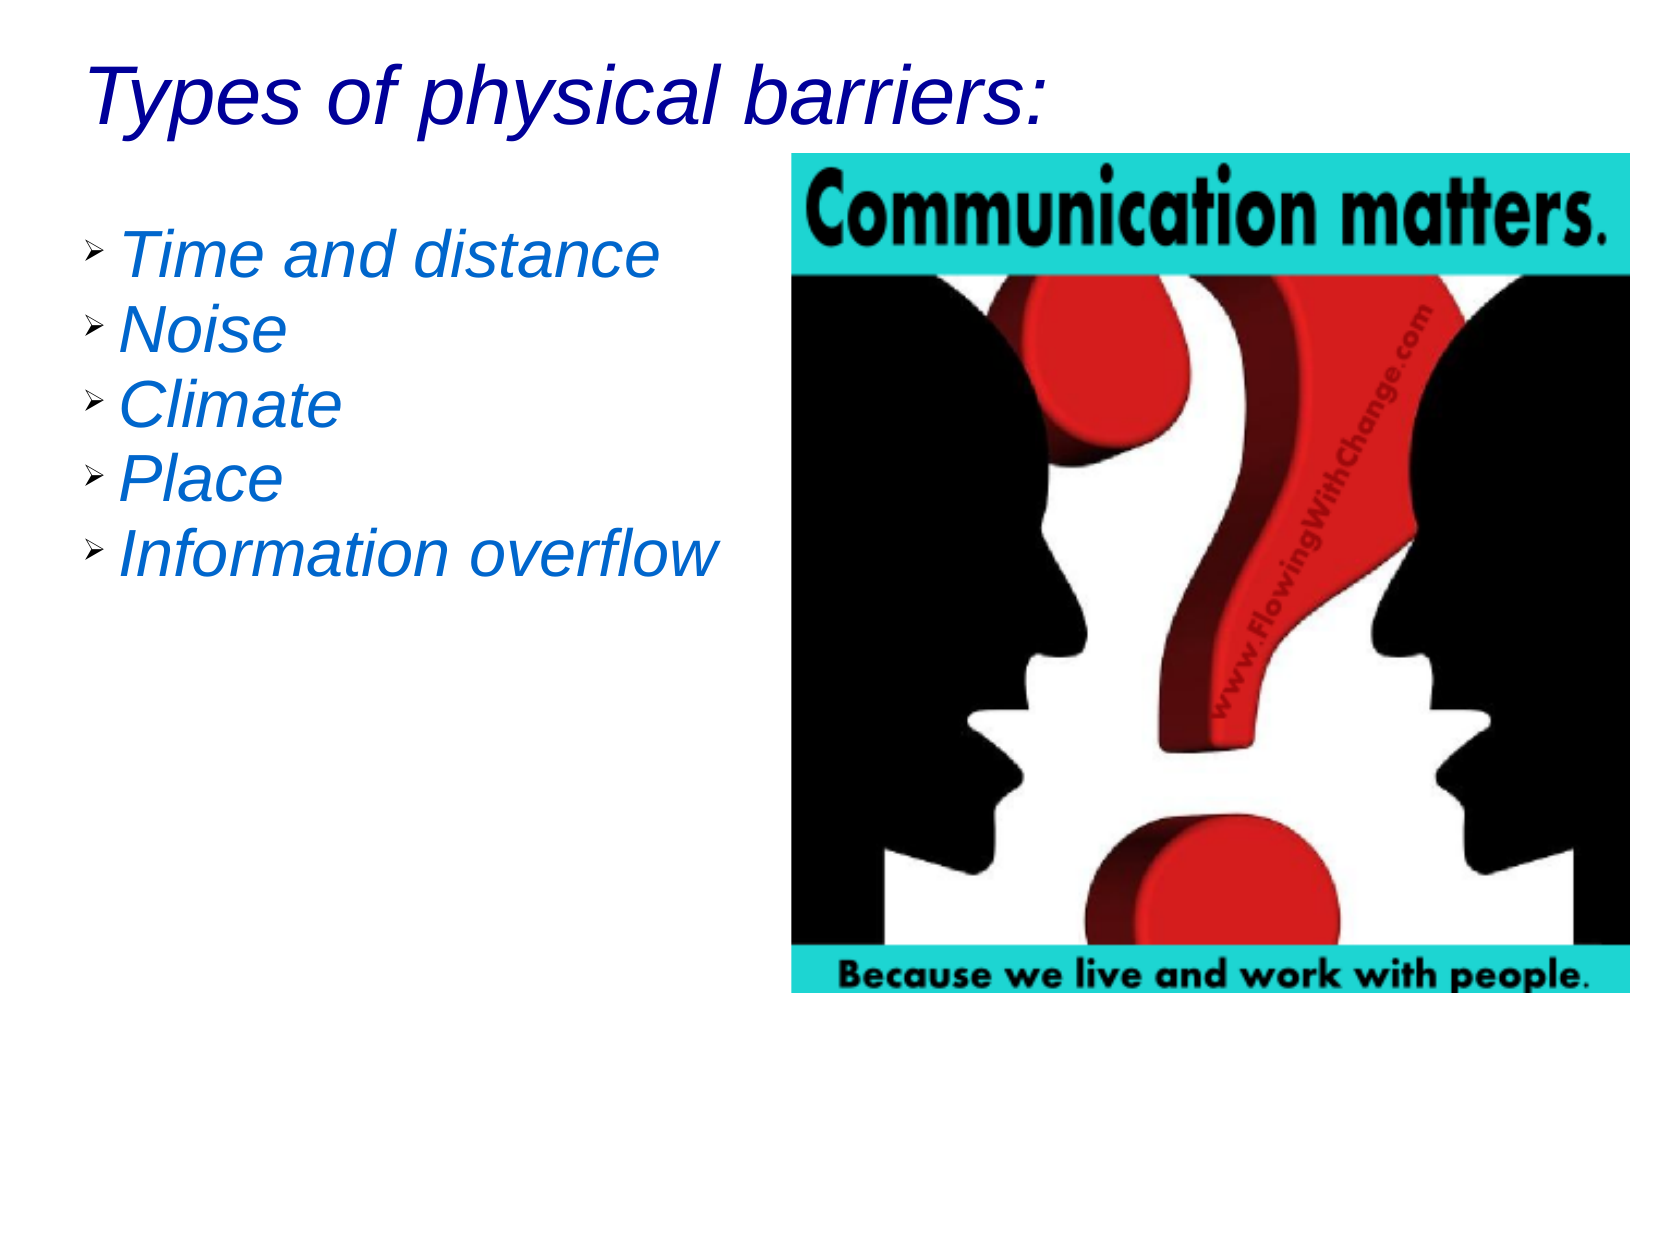

# Types of physical barriers:
Time and distance
Noise
Climate
Place
Information overflow